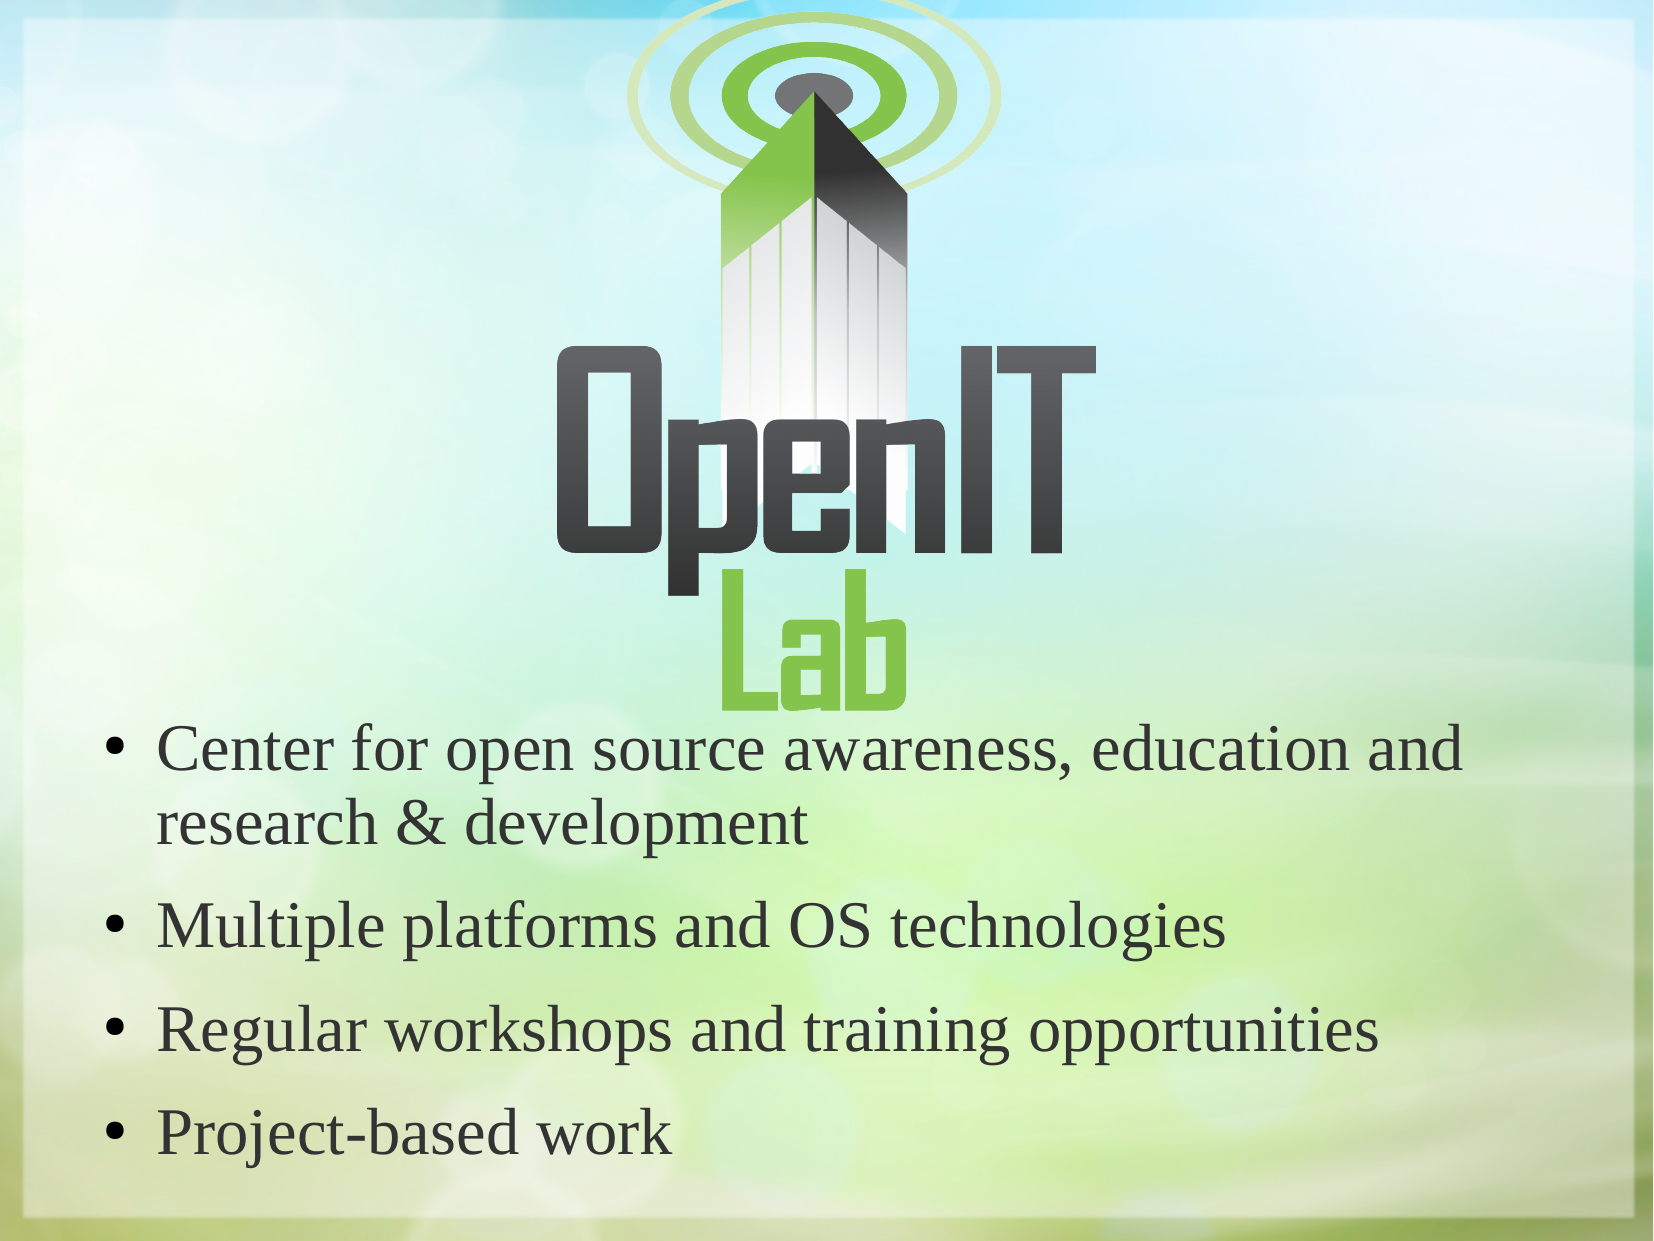

# Center for open source awareness, education and research & development
Multiple platforms and OS technologies
Regular workshops and training opportunities
Project-based work